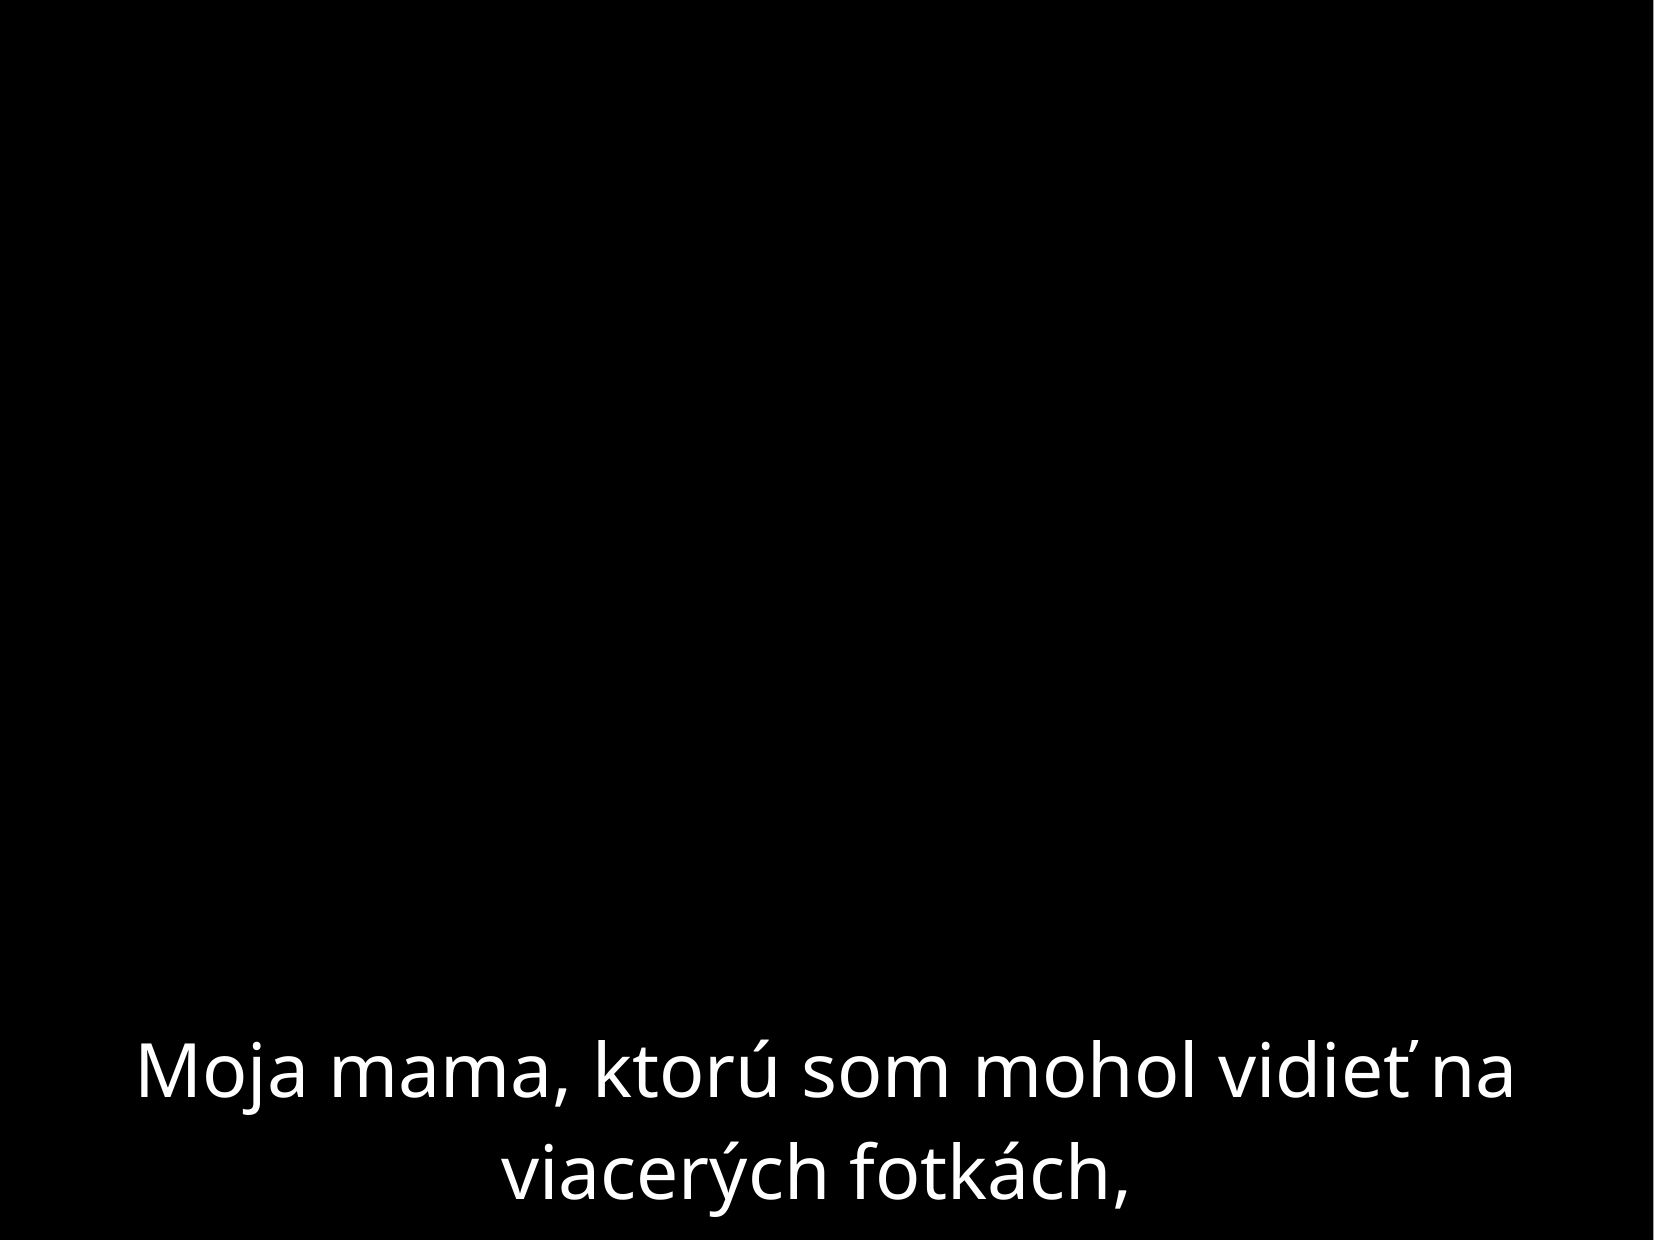

# Moja mama, ktorú som mohol vidieť na viacerých fotkách,